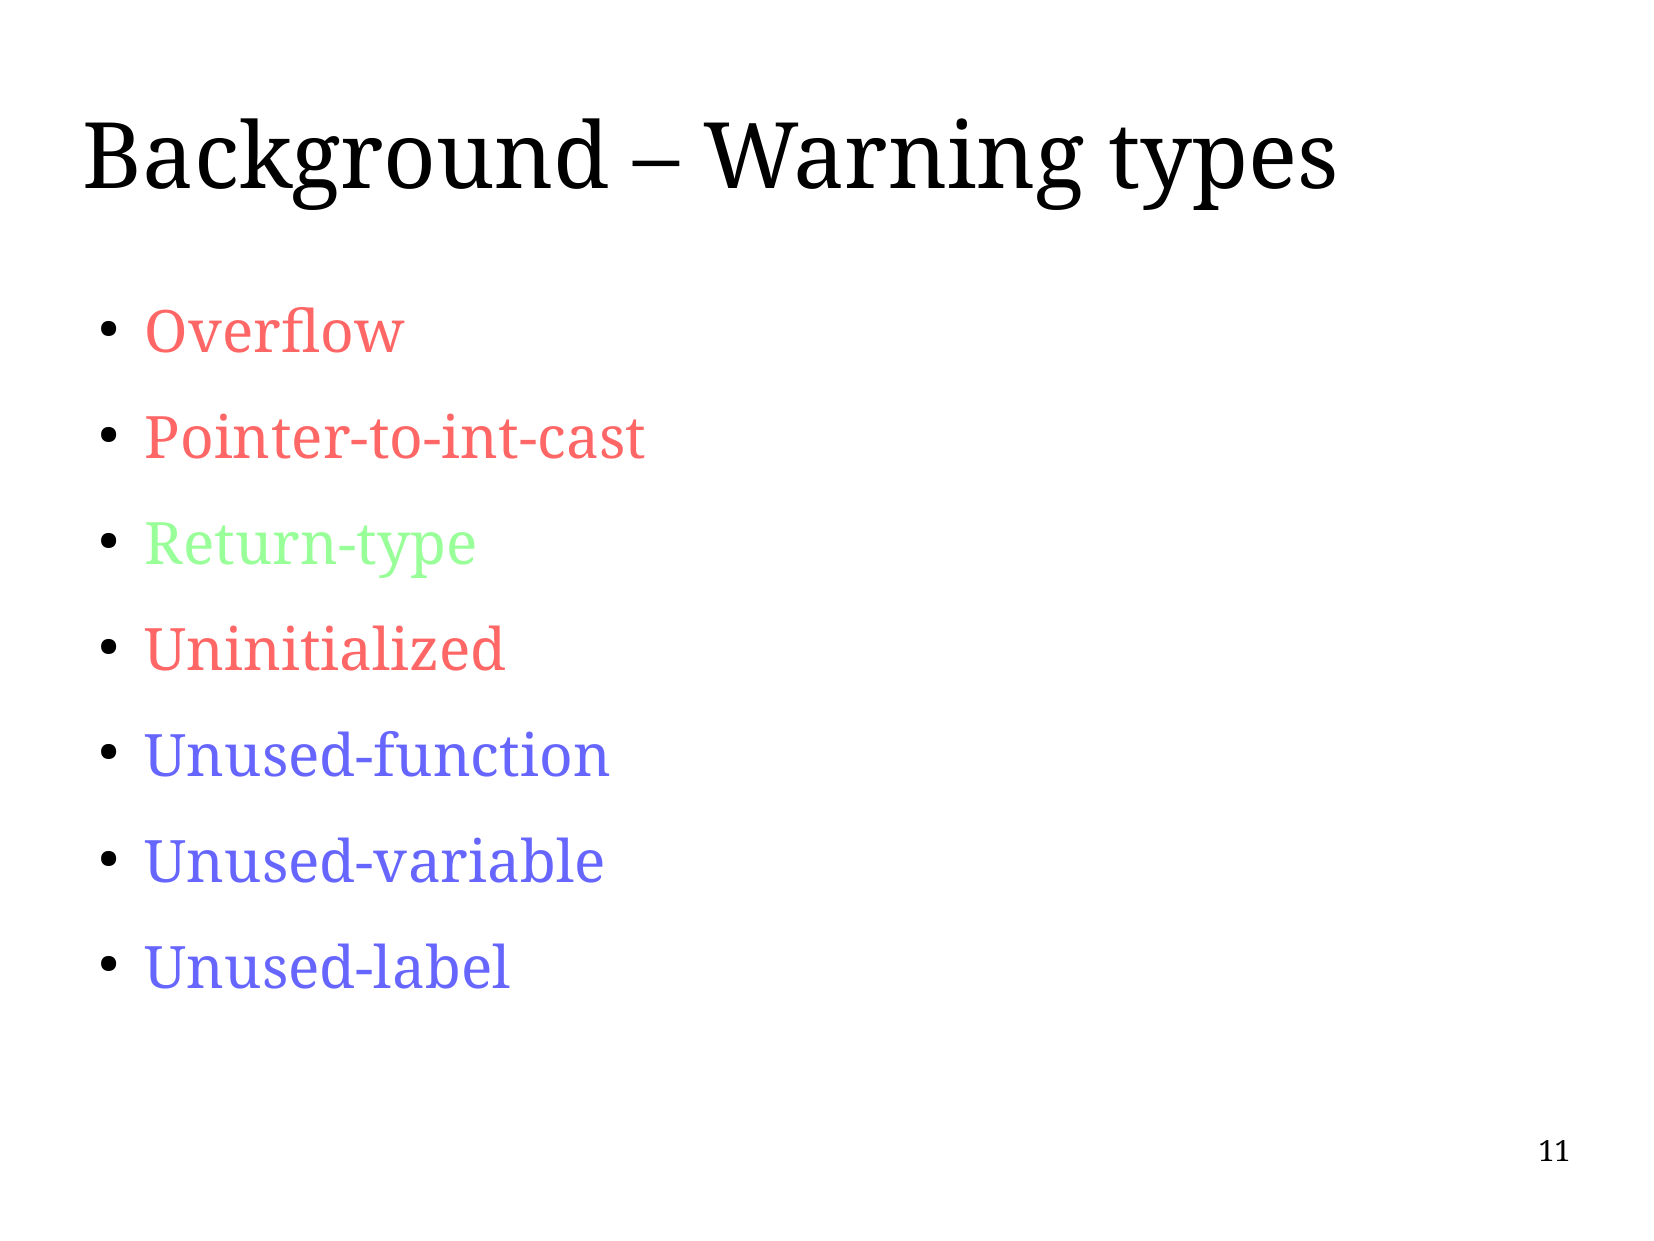

# Background – Warning types
Overflow
Pointer-to-int-cast
Return-type
Uninitialized
Unused-function
Unused-variable
Unused-label
11